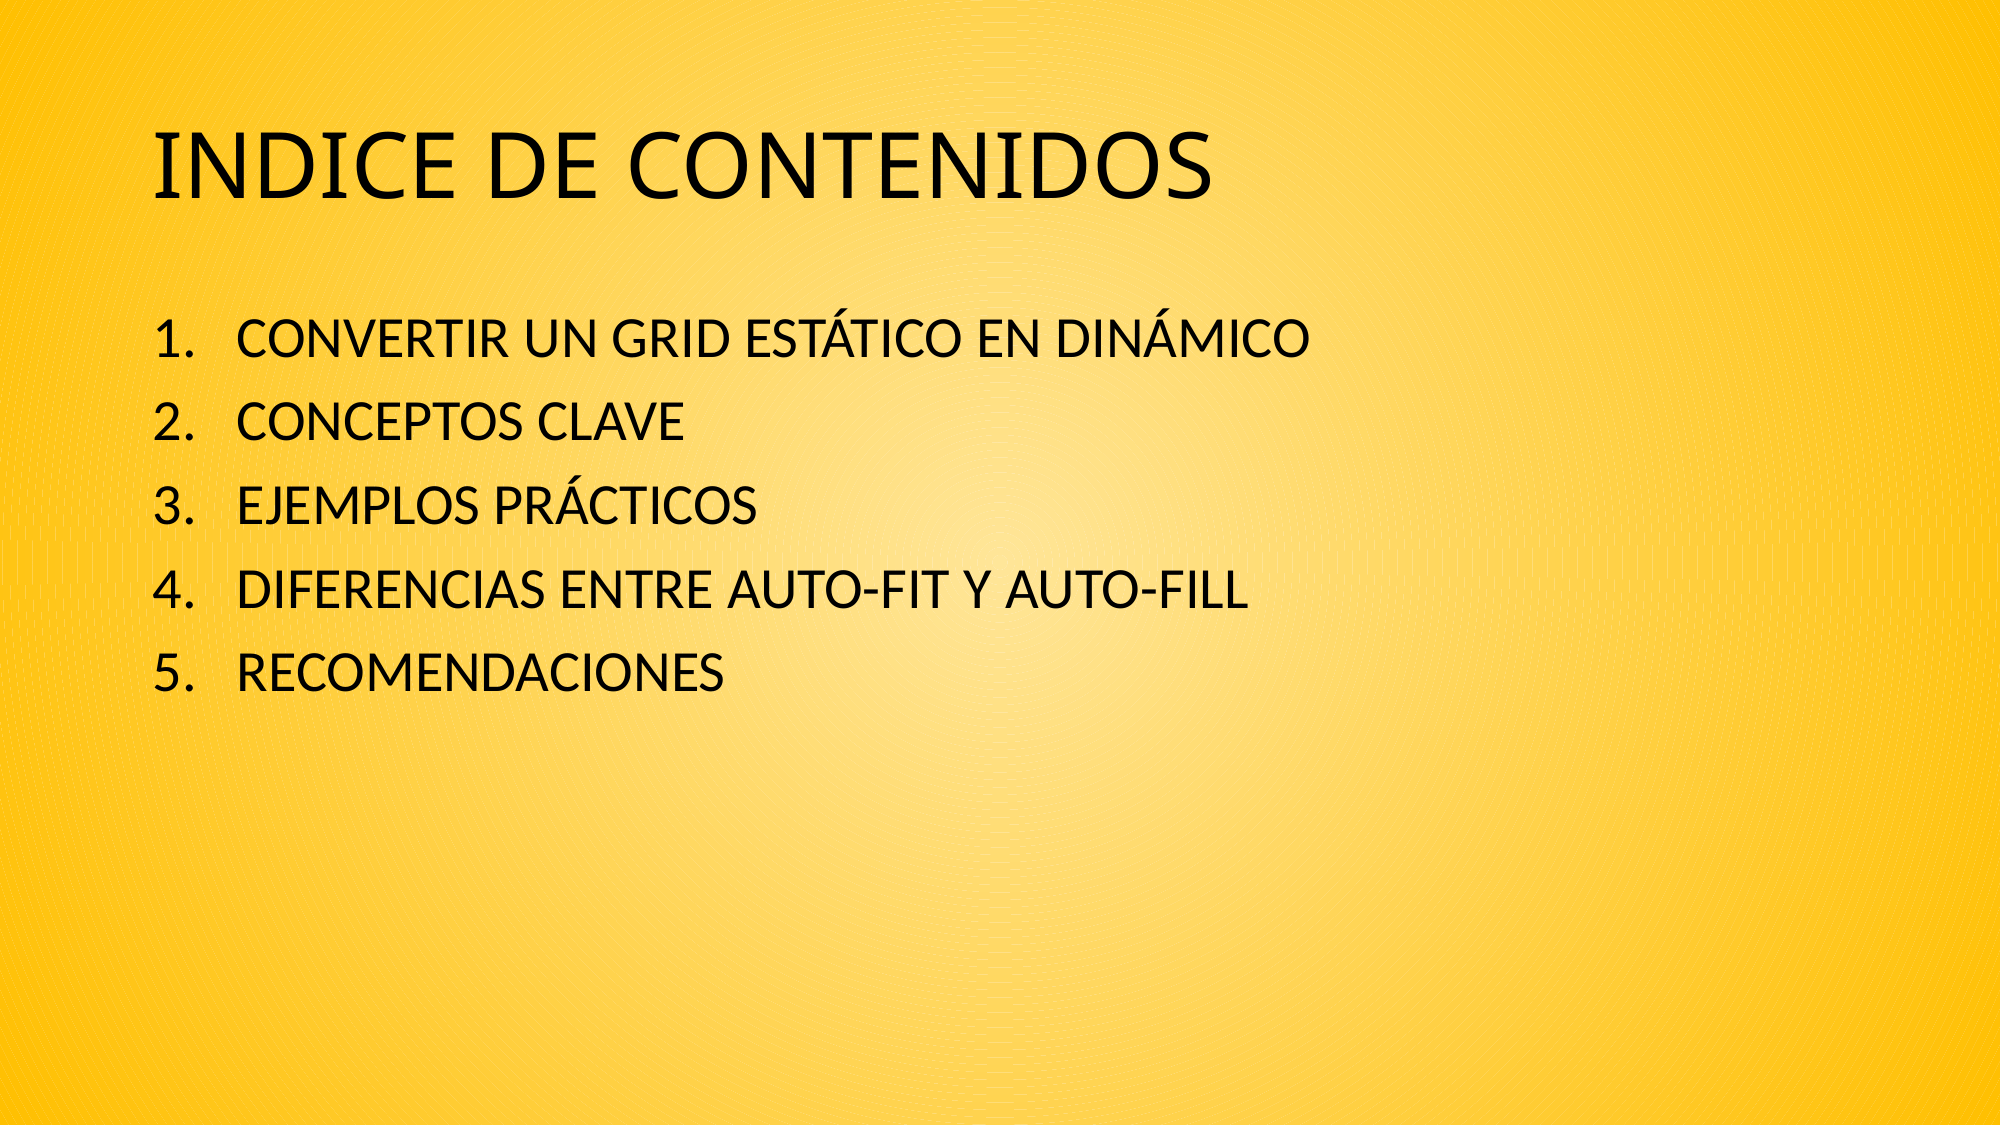

# INDICE DE CONTENIDOS
CONVERTIR UN GRID ESTÁTICO EN DINÁMICO
CONCEPTOS CLAVE
EJEMPLOS PRÁCTICOS
DIFERENCIAS ENTRE AUTO-FIT Y AUTO-FILL
RECOMENDACIONES